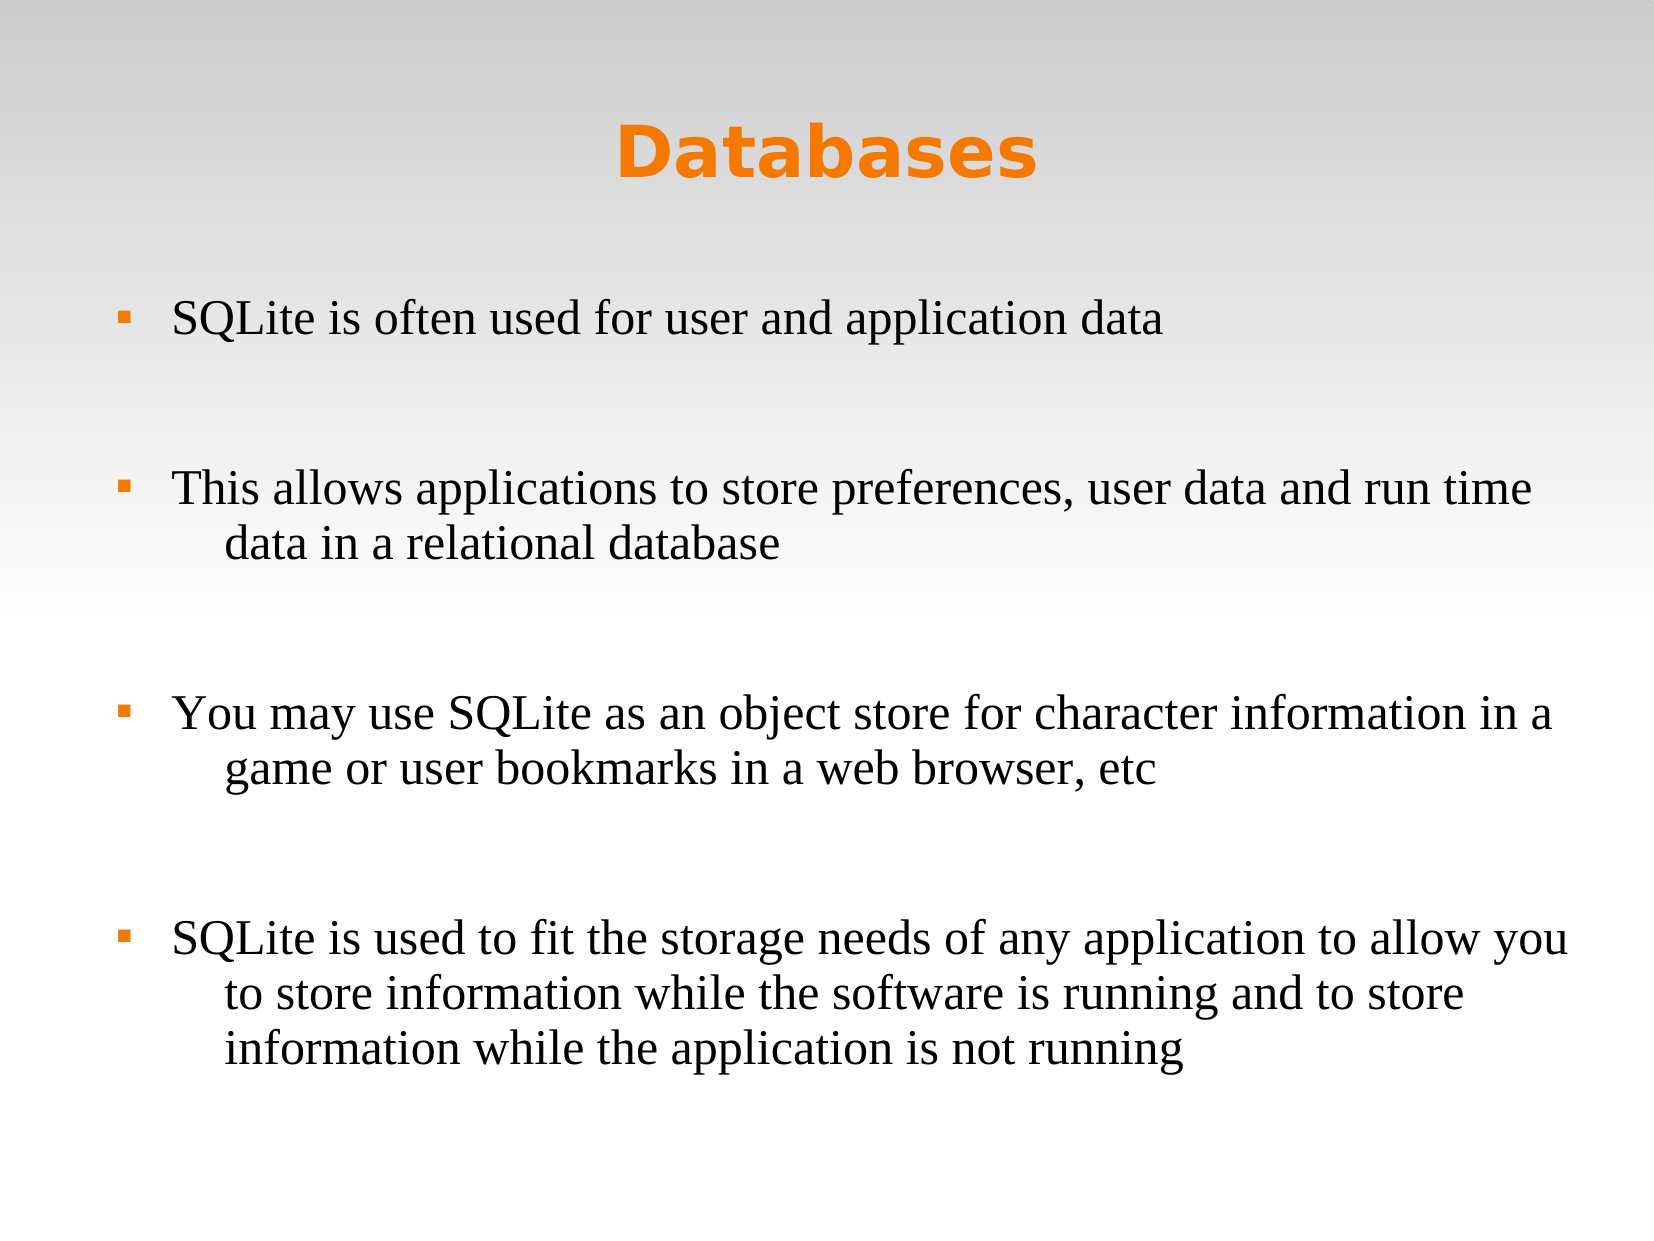

# Databases
SQLite is often used for user and application data
This allows applications to store preferences, user data and run time data in a relational database
You may use SQLite as an object store for character information in a game or user bookmarks in a web browser, etc
SQLite is used to fit the storage needs of any application to allow you to store information while the software is running and to store information while the application is not running